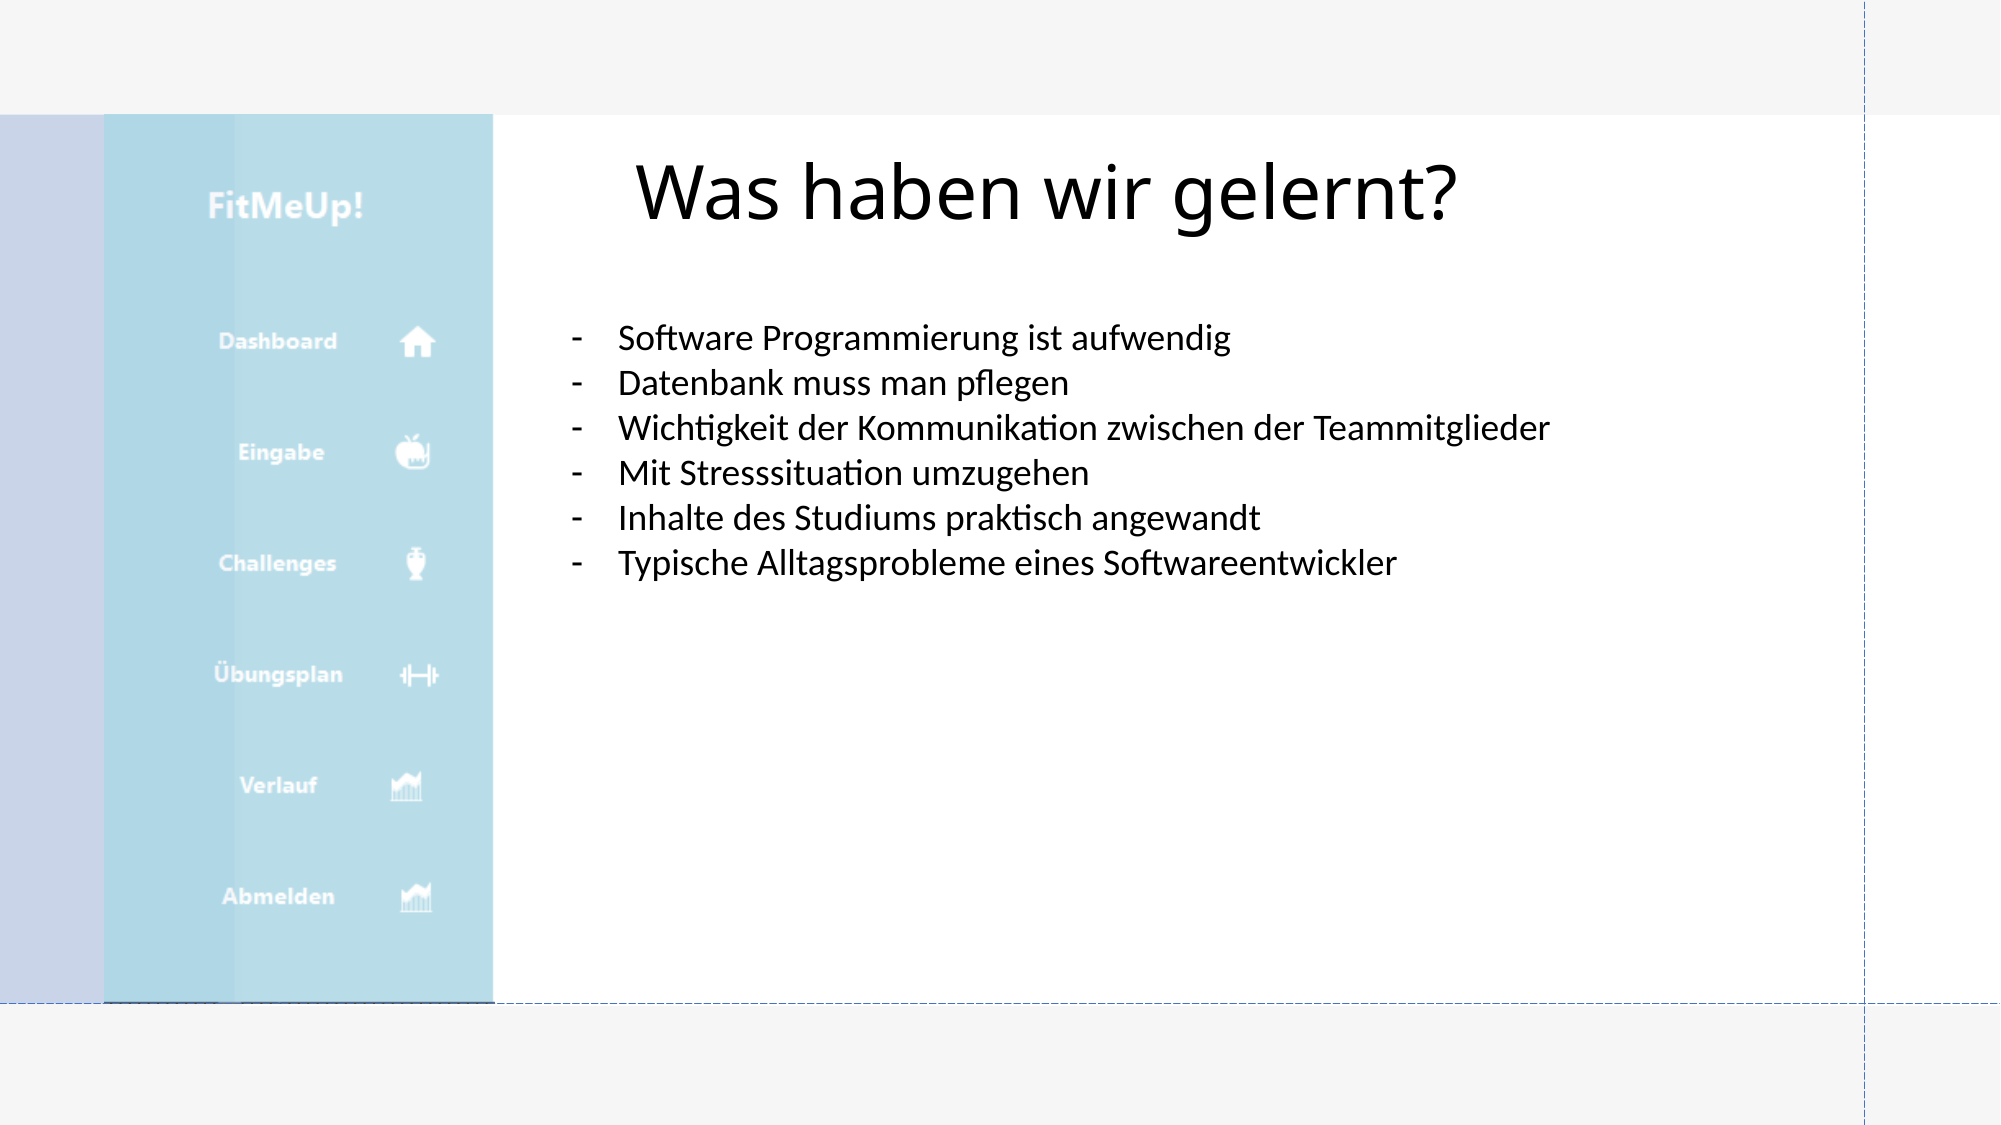

# Was haben wir gelernt?
Software Programmierung ist aufwendig
Datenbank muss man pflegen
Wichtigkeit der Kommunikation zwischen der Teammitglieder
Mit Stresssituation umzugehen
Inhalte des Studiums praktisch angewandt
Typische Alltagsprobleme eines Softwareentwickler